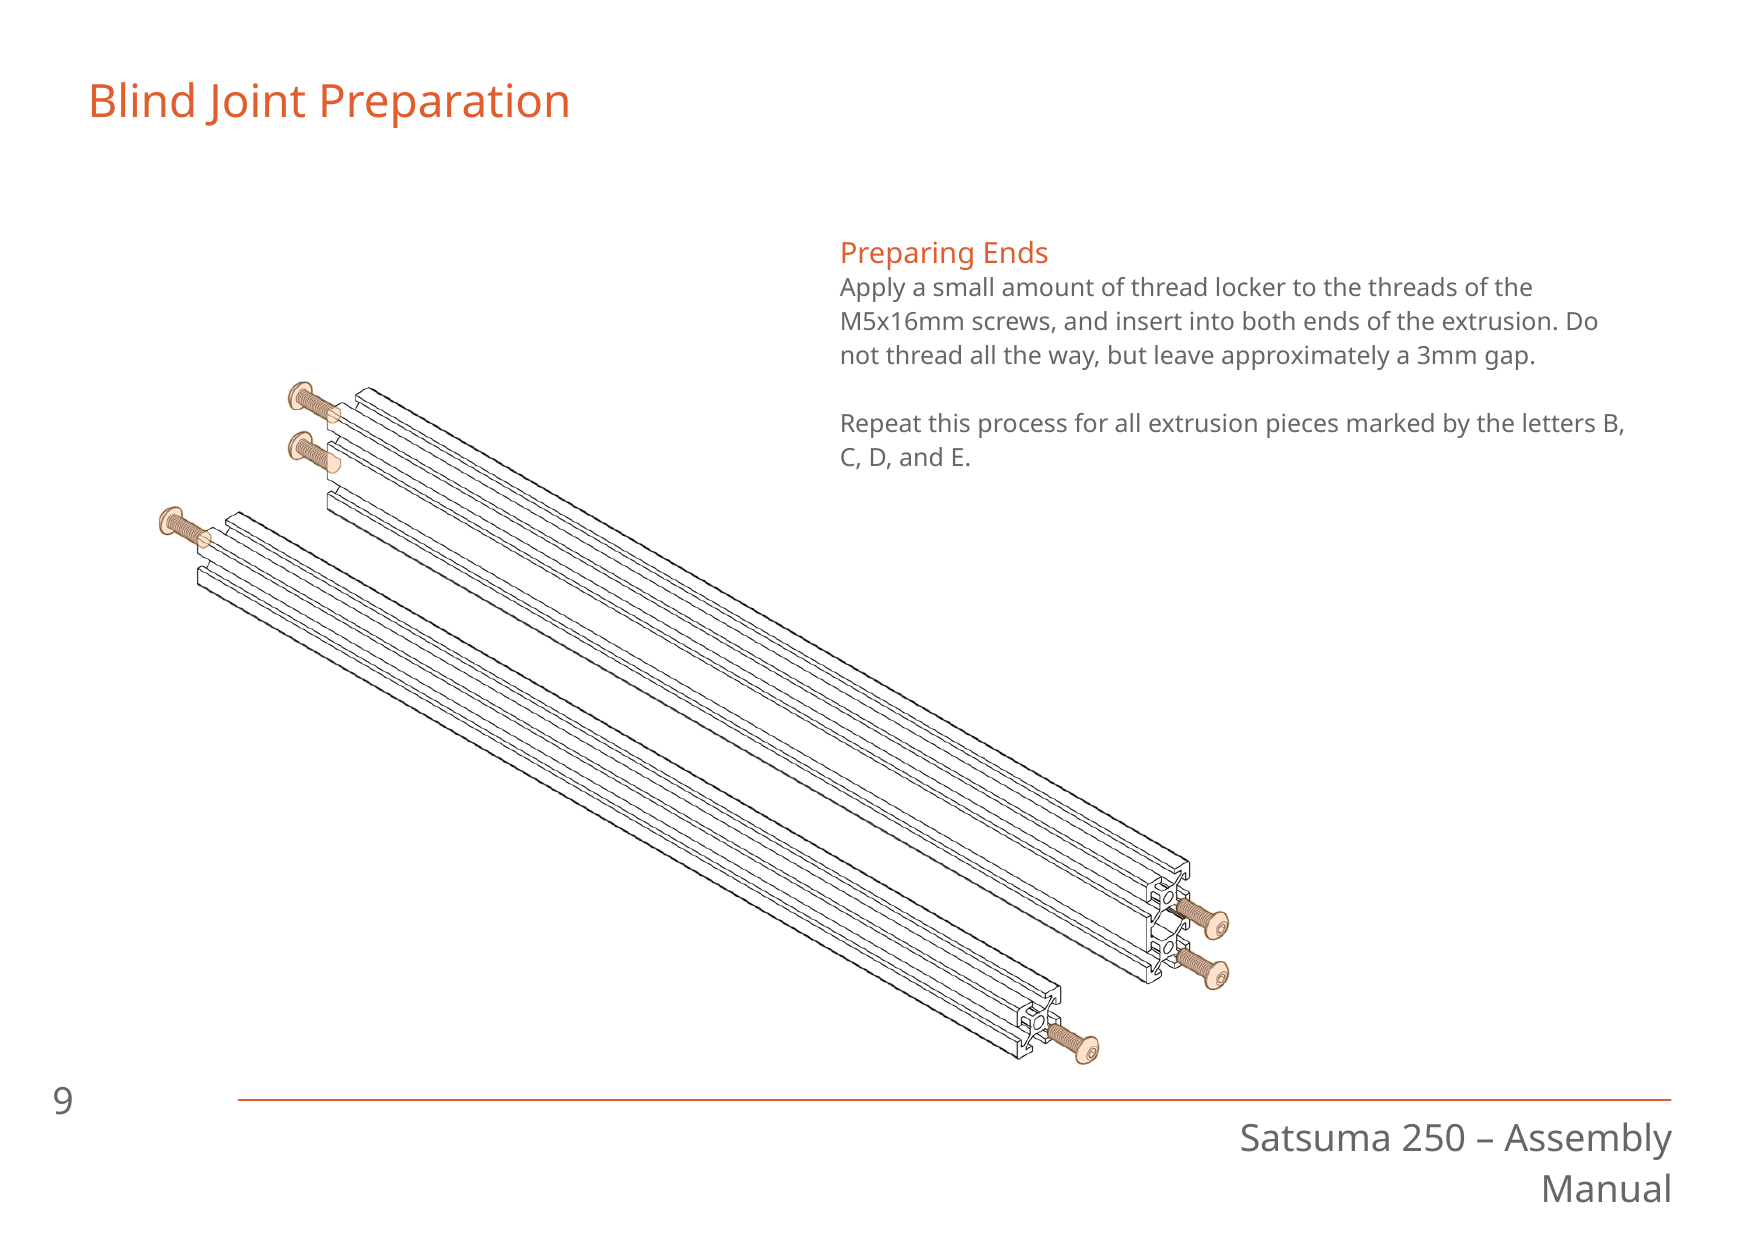

# Blind Joint Preparation
Preparing Ends
Apply a small amount of thread locker to the threads of the M5x16mm screws, and insert into both ends of the extrusion. Do not thread all the way, but leave approximately a 3mm gap.
Repeat this process for all extrusion pieces marked by the letters B, C, D, and E.